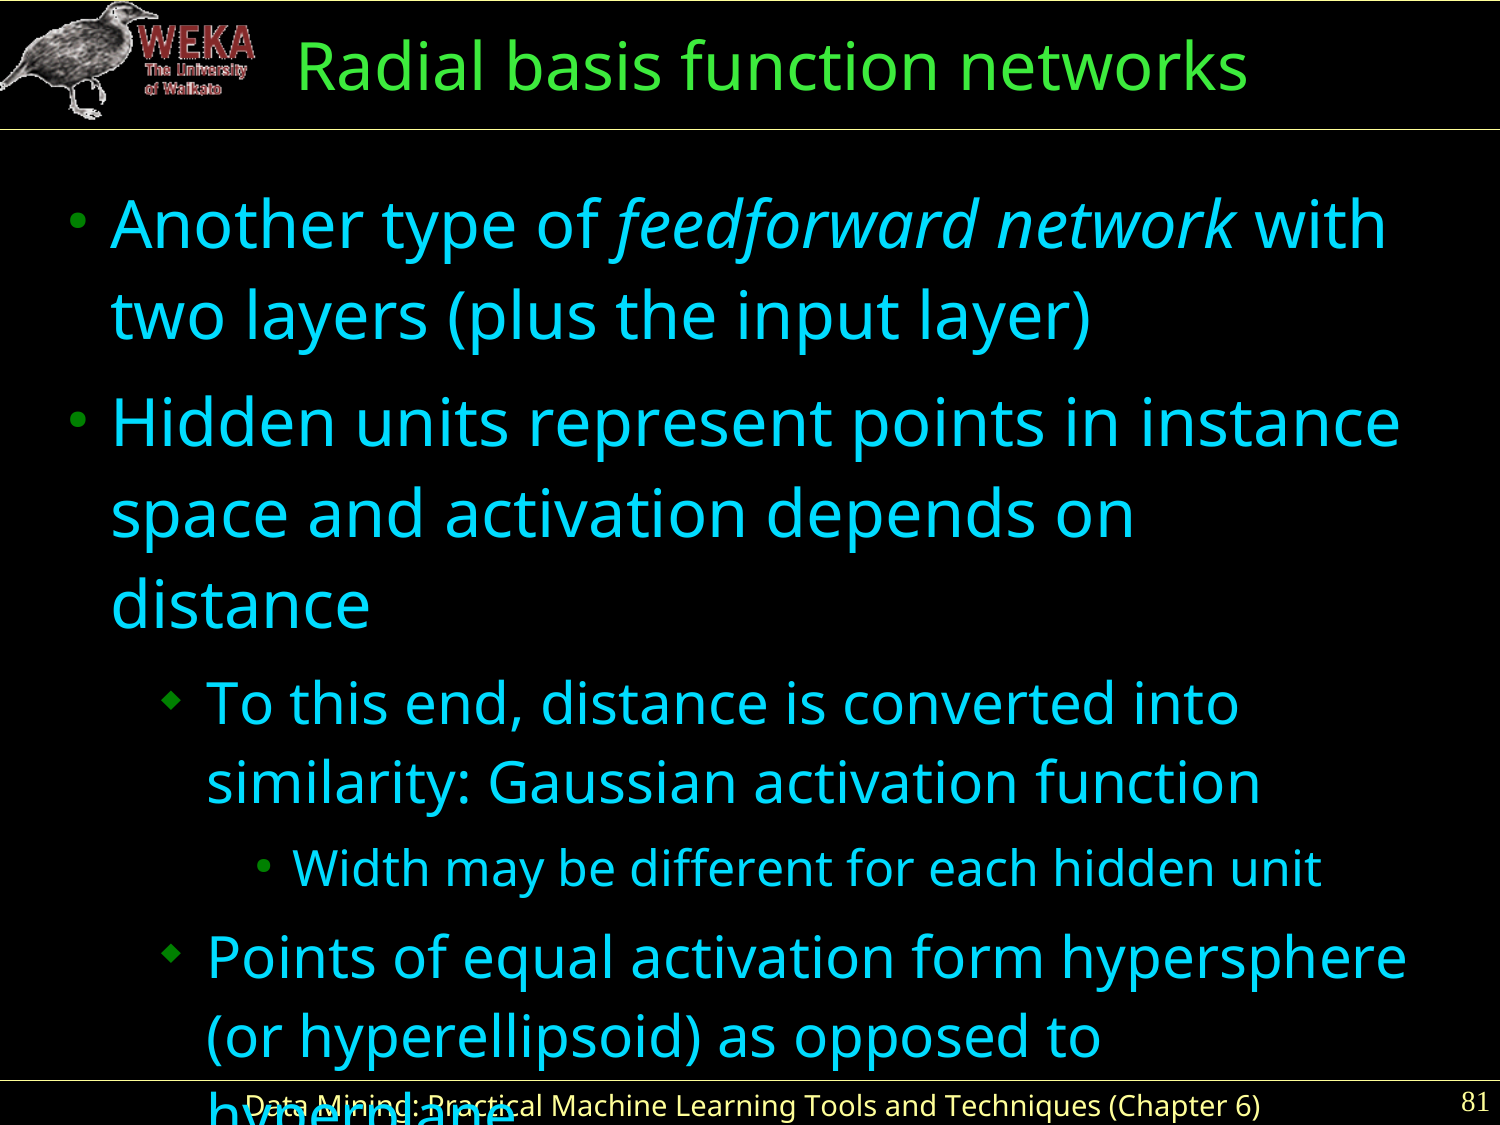

# Radial basis function networks
Another type of feedforward network with two layers (plus the input layer)
Hidden units represent points in instance space and activation depends on distance
To this end, distance is converted into similarity: Gaussian activation function
Width may be different for each hidden unit
Points of equal activation form hypersphere (or hyperellipsoid) as opposed to hyperplane
Output layer same as in MLP
Data Mining: Practical Machine Learning Tools and Techniques (Chapter 6)
81